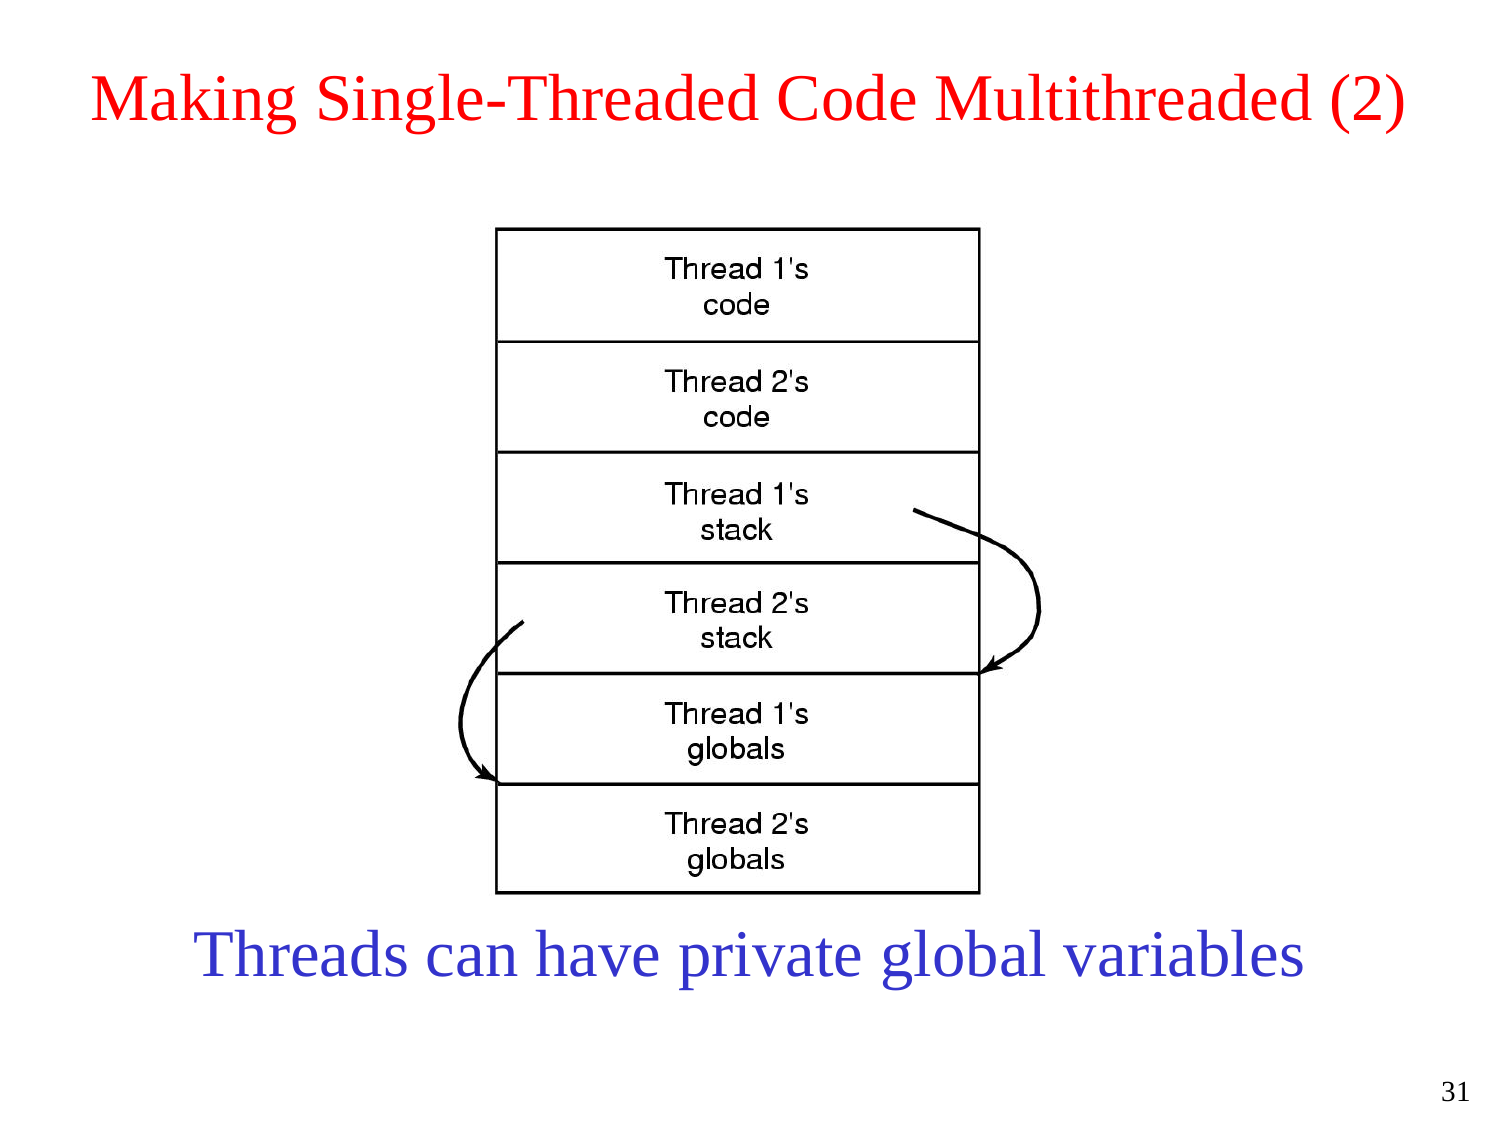

Making Single-Threaded Code Multithreaded (2)
Threads can have private global variables